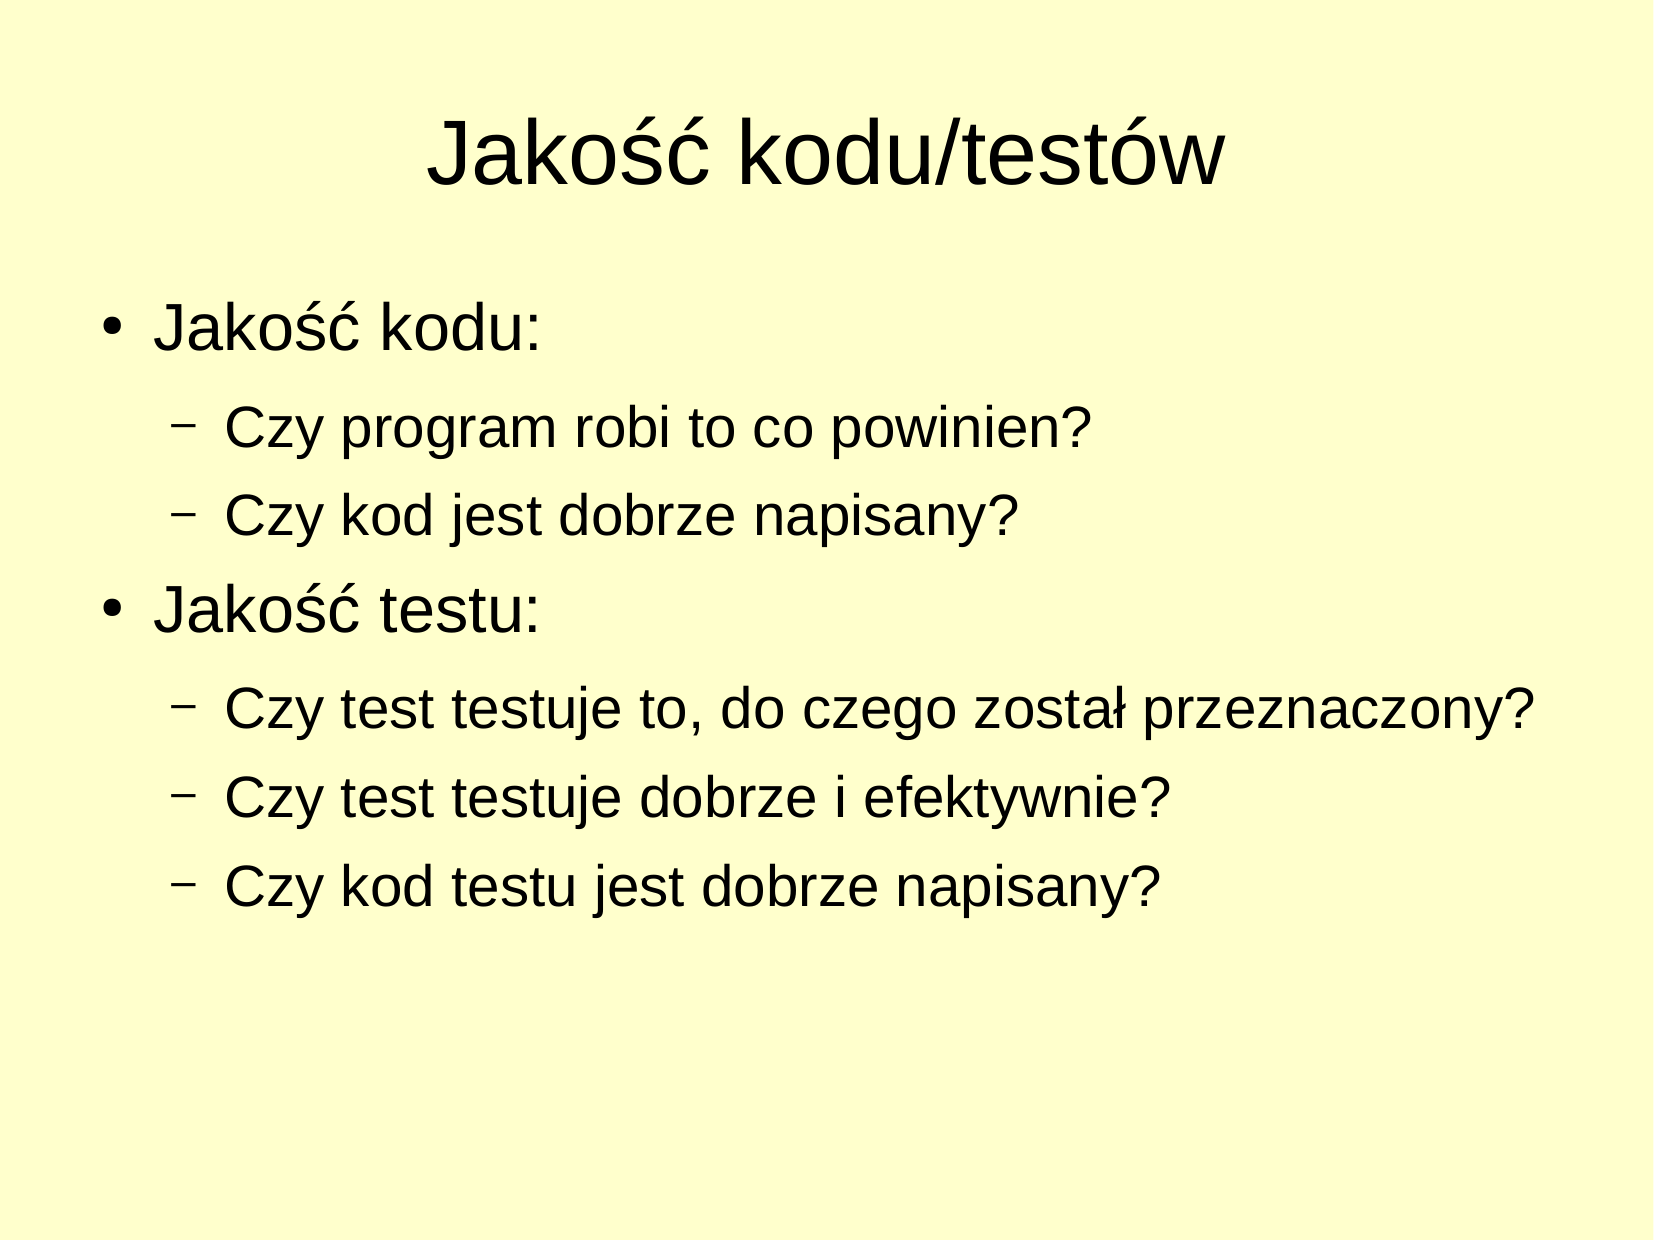

# Jakość kodu/testów
Jakość kodu:
Czy program robi to co powinien?
Czy kod jest dobrze napisany?
Jakość testu:
Czy test testuje to, do czego został przeznaczony?
Czy test testuje dobrze i efektywnie?
Czy kod testu jest dobrze napisany?